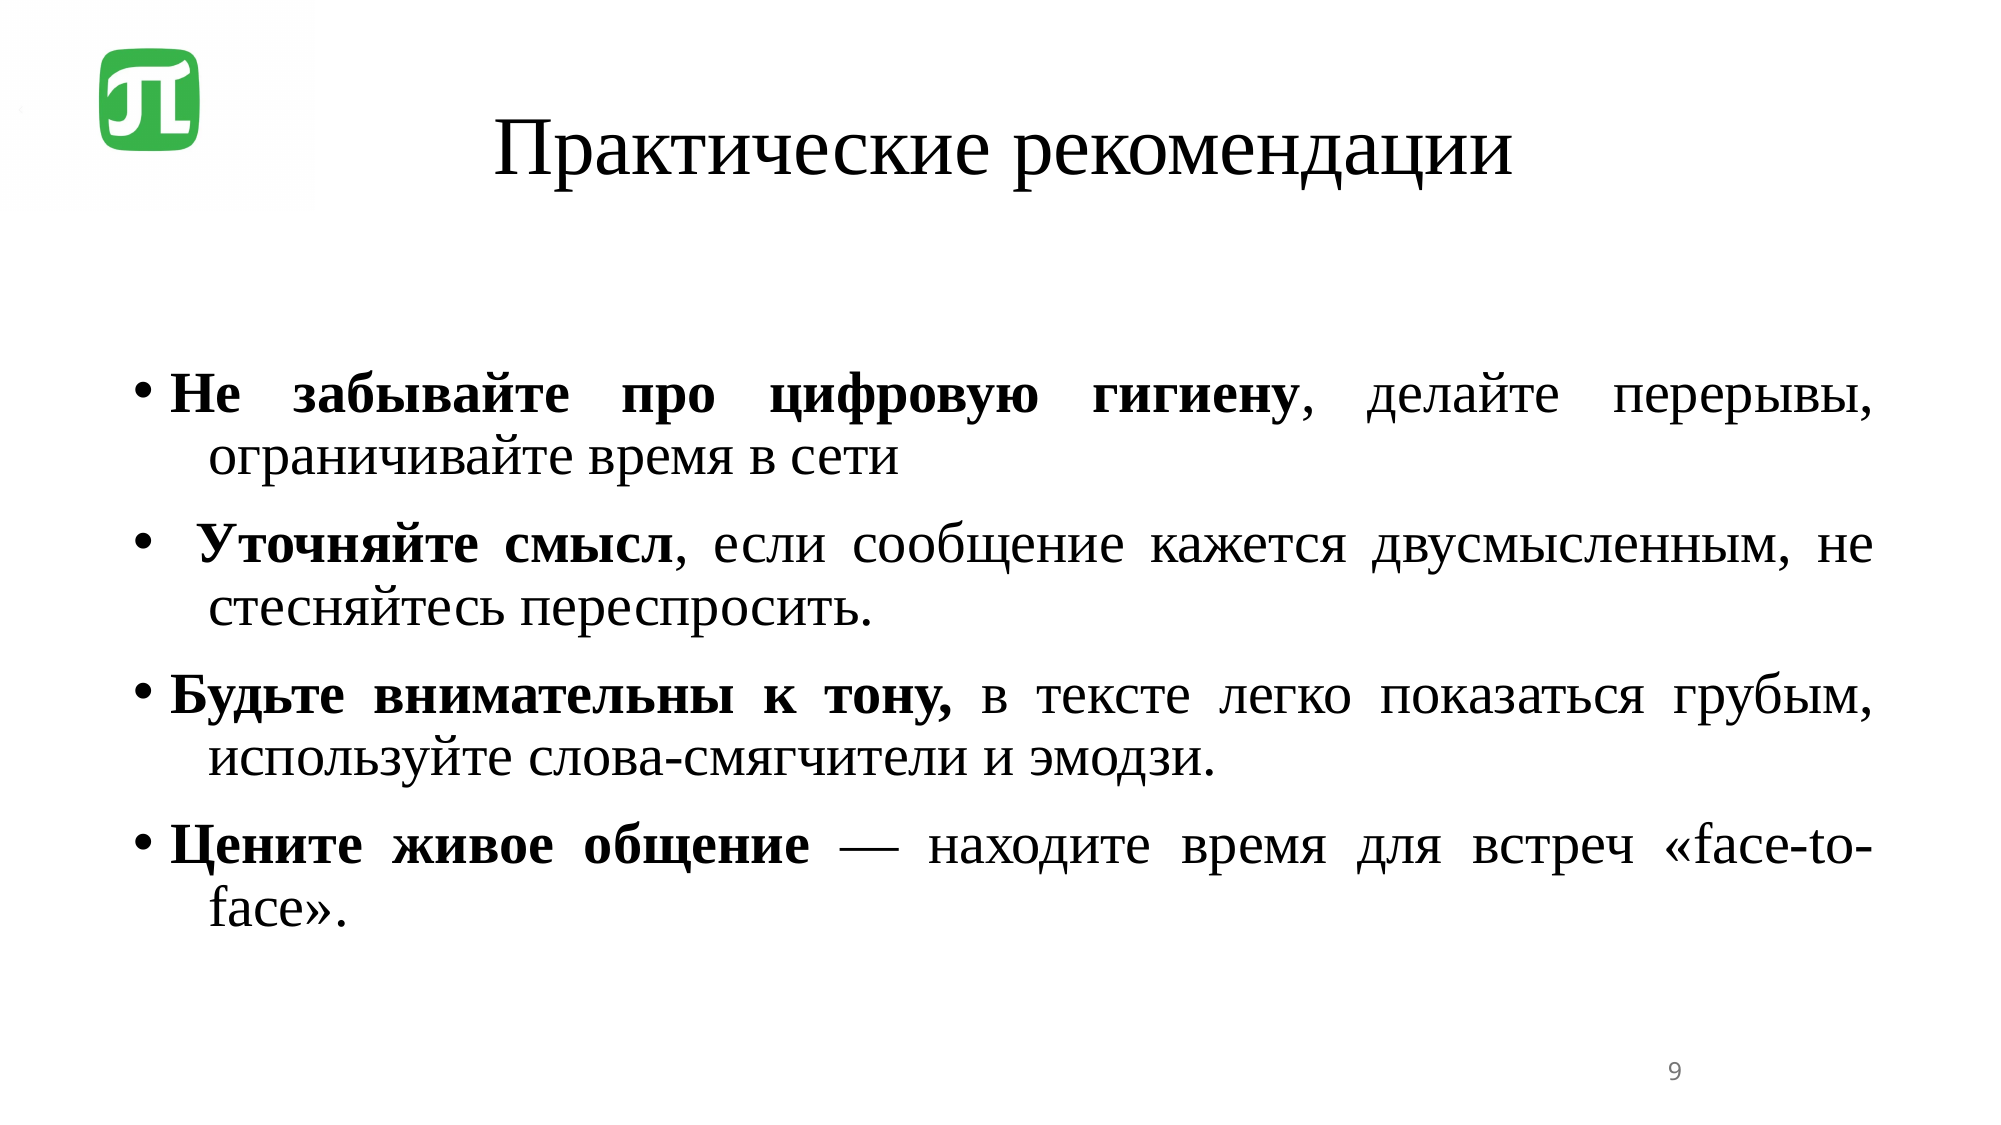

Практические рекомендации
# Не забывайте про цифровую гигиену, делайте перерывы, ограничивайте время в сети
 Уточняйте смысл, если сообщение кажется двусмысленным, не стесняйтесь переспросить.
Будьте внимательны к тону, в тексте легко показаться грубым, используйте слова-смягчители и эмодзи.
Цените живое общение — находите время для встреч «face-to-face».
9